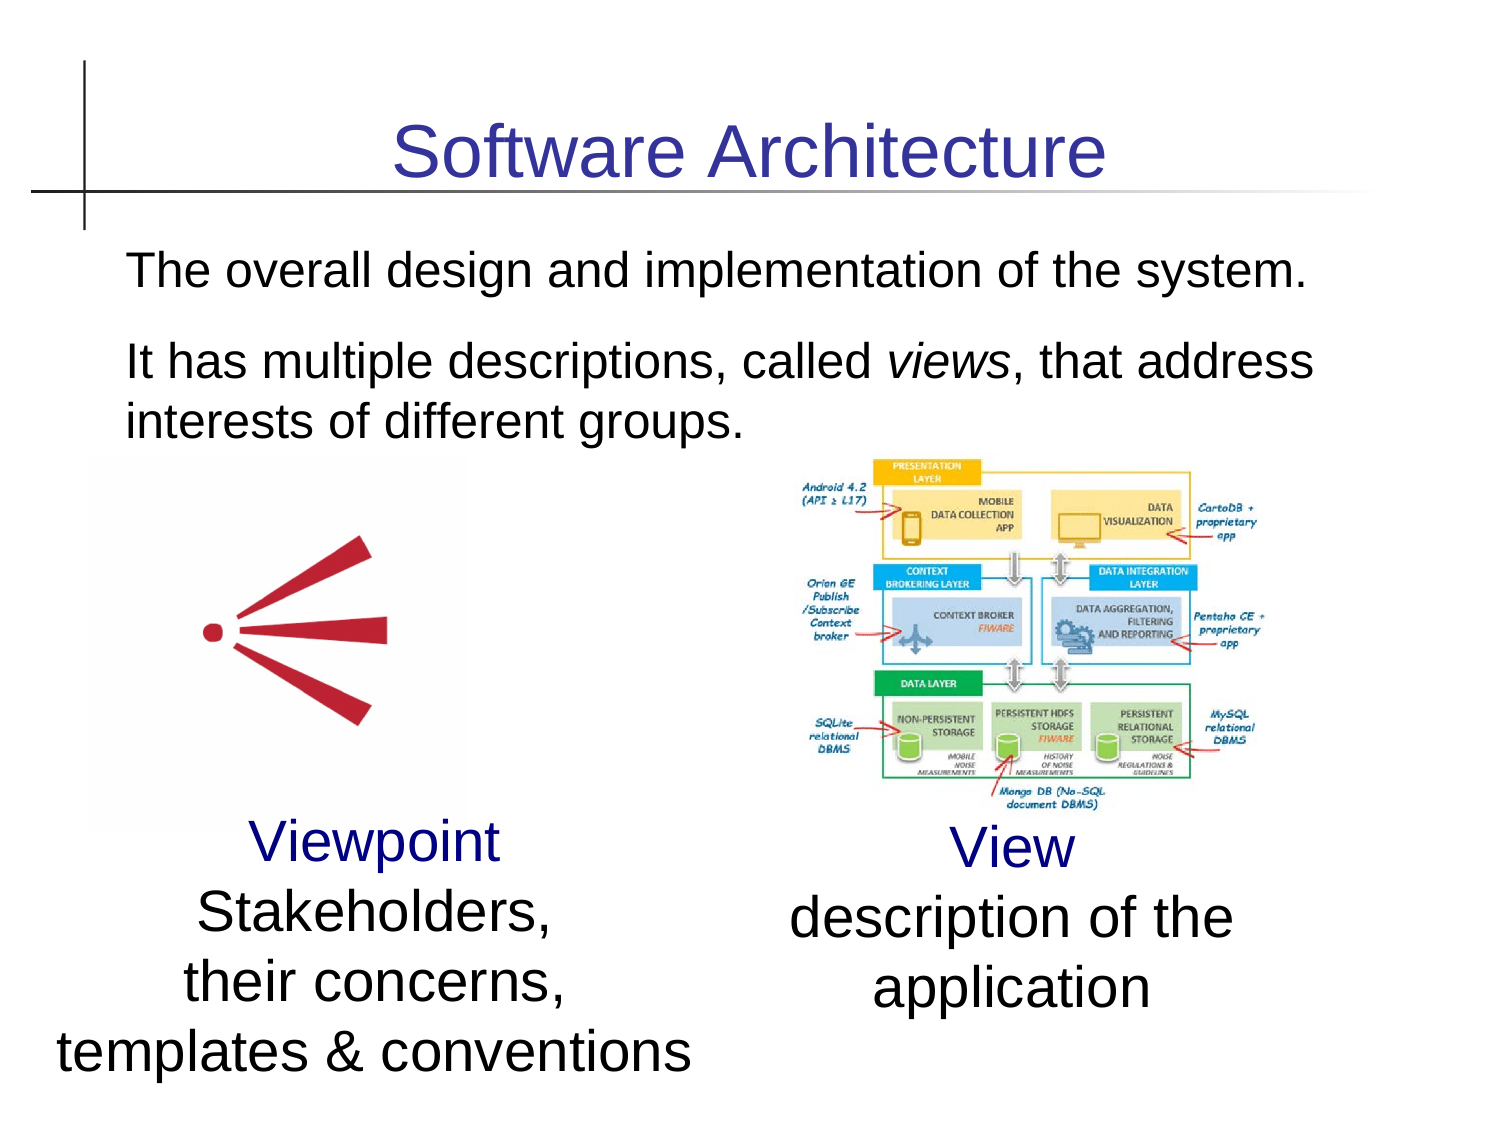

# Software Architecture
The overall design and implementation of the system.
It has multiple descriptions, called views, that address interests of different groups.
Viewpoint
Stakeholders,
their concerns,
templates & conventions
View
description of the application